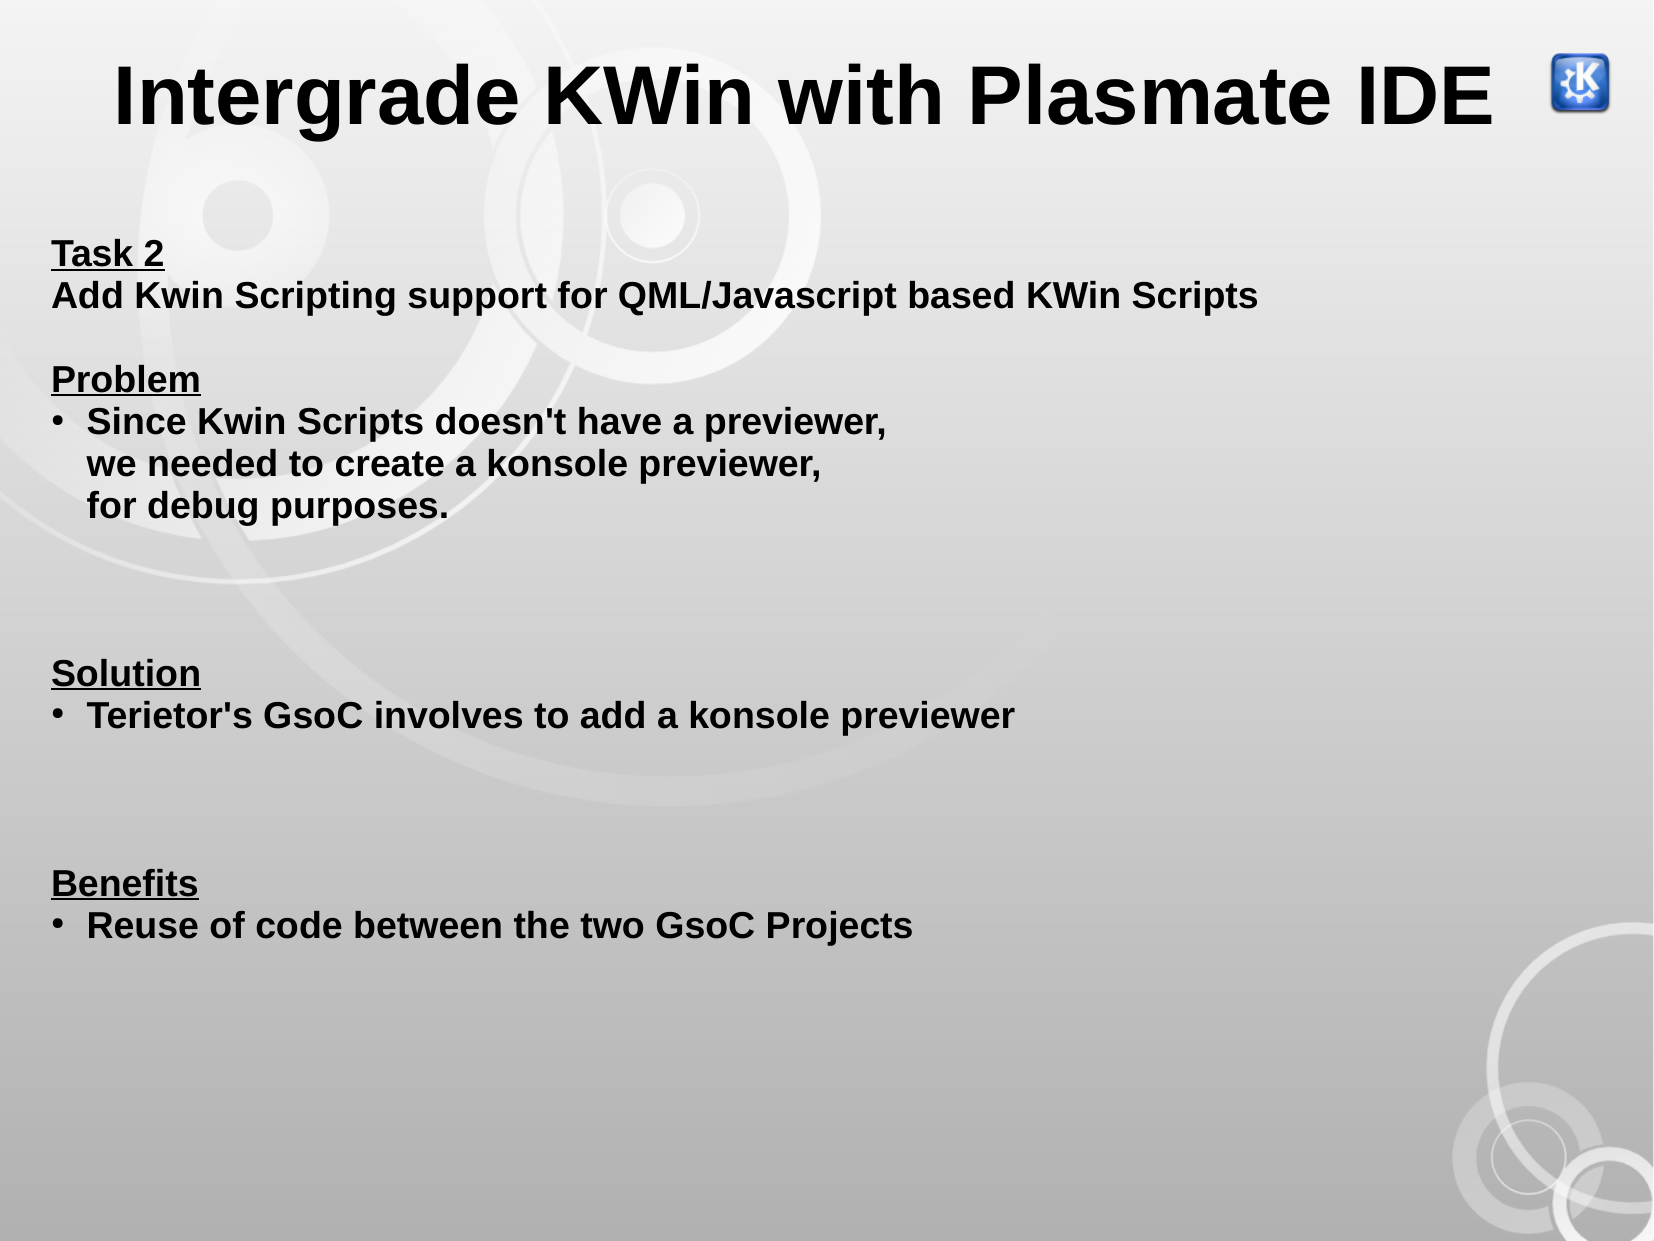

Intergrade KWin with Plasmate IDE
Task 2
Add Kwin Scripting support for QML/Javascript based KWin Scripts
Problem
Since Kwin Scripts doesn't have a previewer,
we needed to create a konsole previewer,
for debug purposes.
Solution
Terietor's GsoC involves to add a konsole previewer
Benefits
Reuse of code between the two GsoC Projects